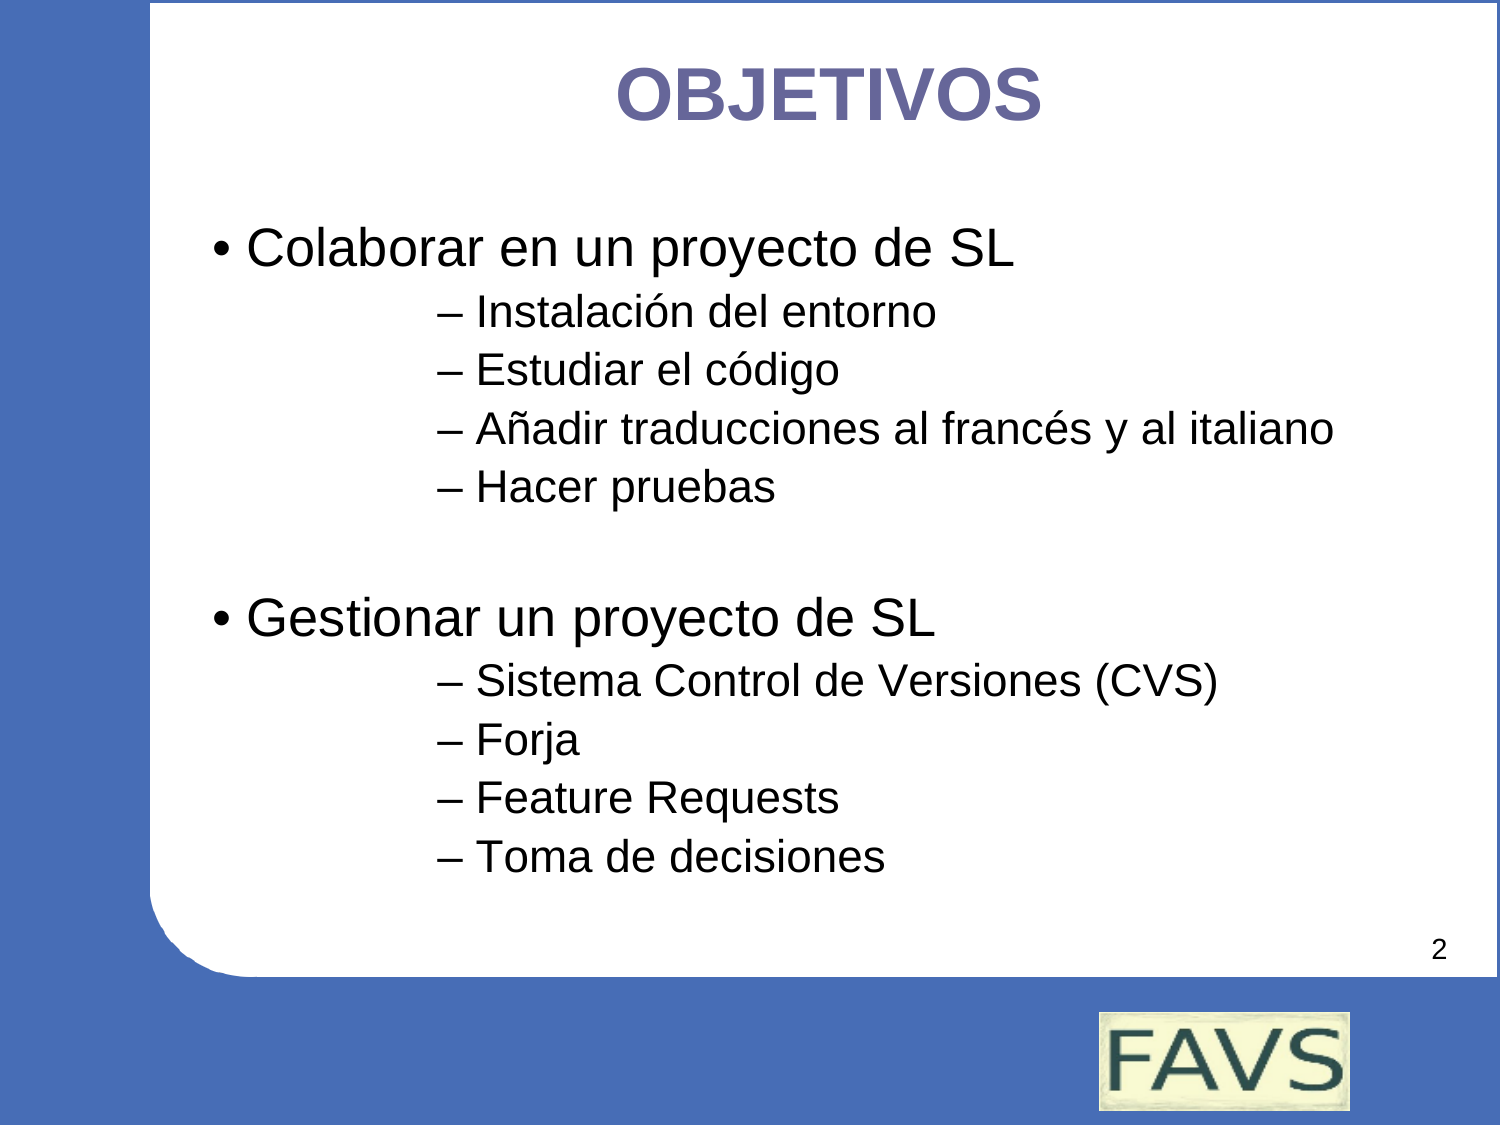

# OBJETIVOS
 Colaborar en un proyecto de SL
 Instalación del entorno
 Estudiar el código
 Añadir traducciones al francés y al italiano
 Hacer pruebas
 Gestionar un proyecto de SL
 Sistema Control de Versiones (CVS)
 Forja
 Feature Requests
 Toma de decisiones
2